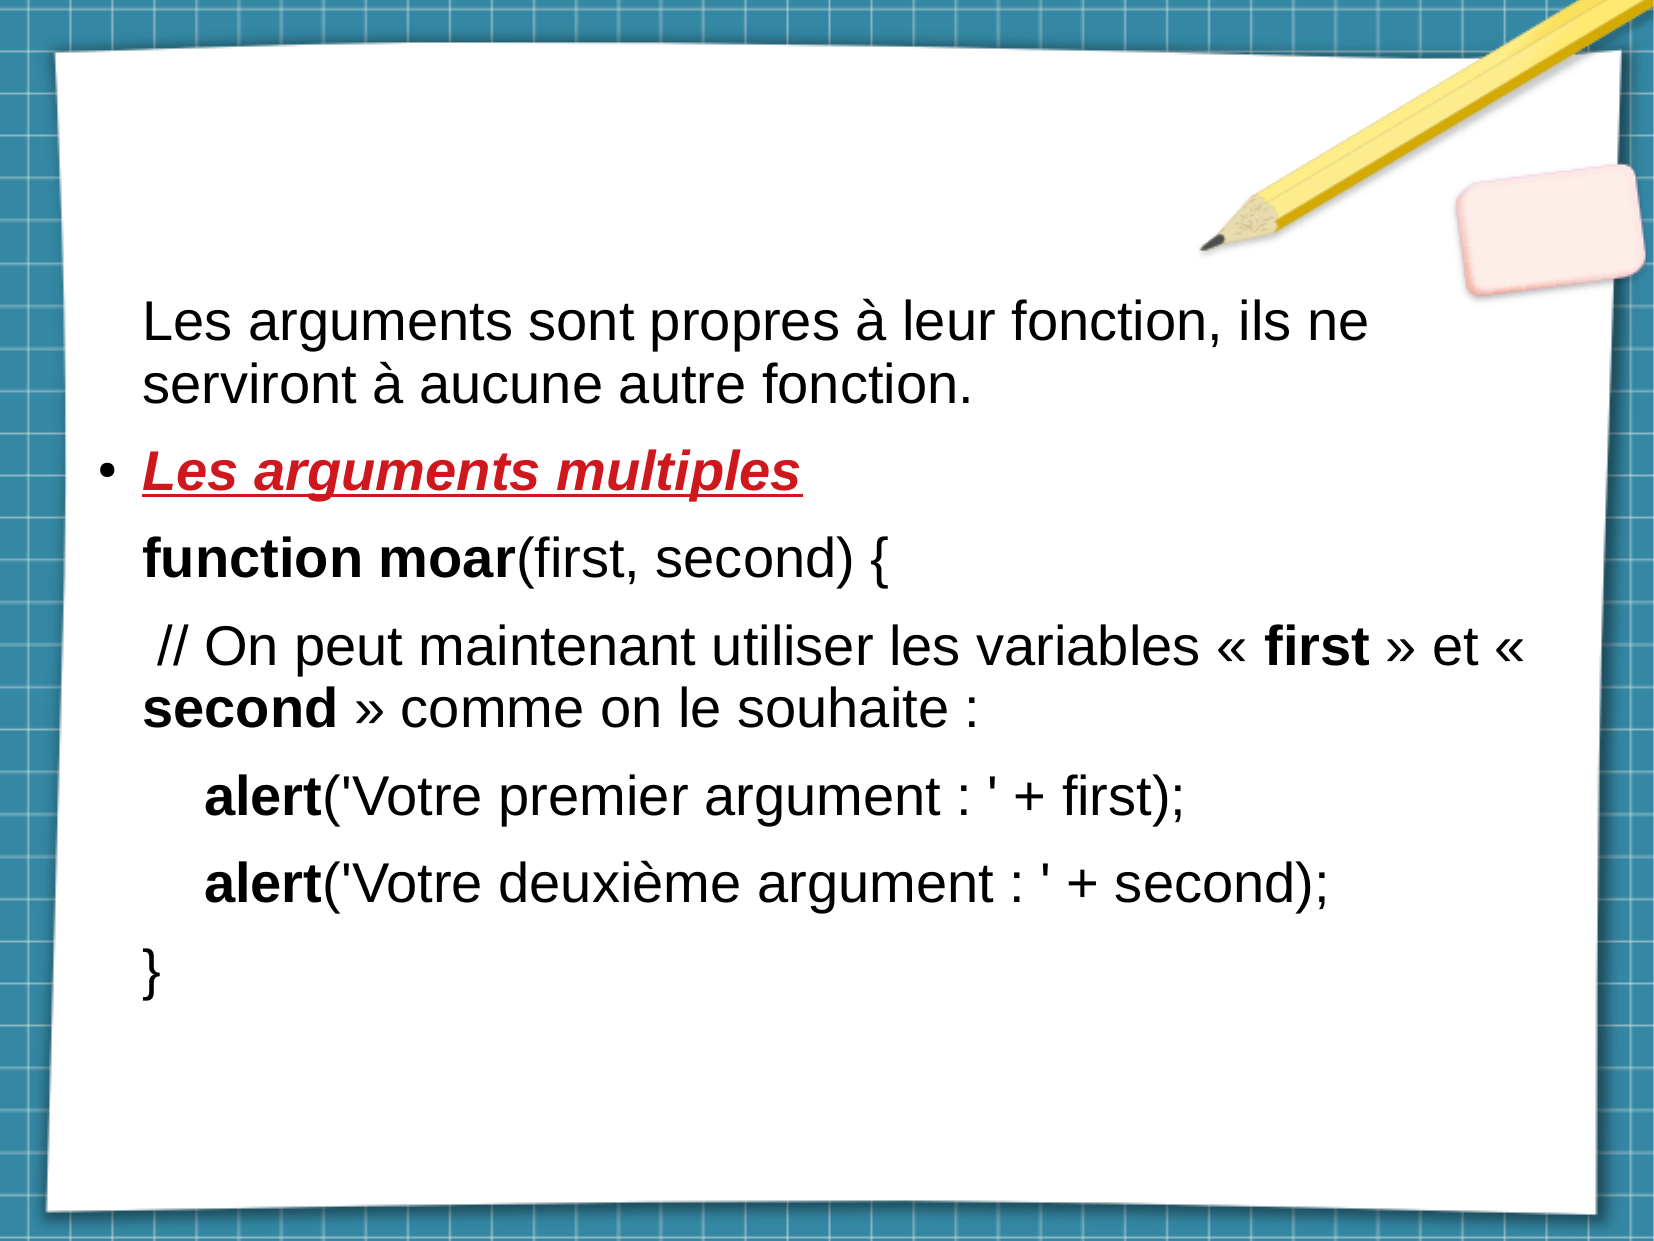

# Les arguments sont propres à leur fonction, ils ne serviront à aucune autre fonction.
Les arguments multiples
function moar(first, second) {
 // On peut maintenant utiliser les variables « first » et « second » comme on le souhaite :
 alert('Votre premier argument : ' + first);
 alert('Votre deuxième argument : ' + second);
}